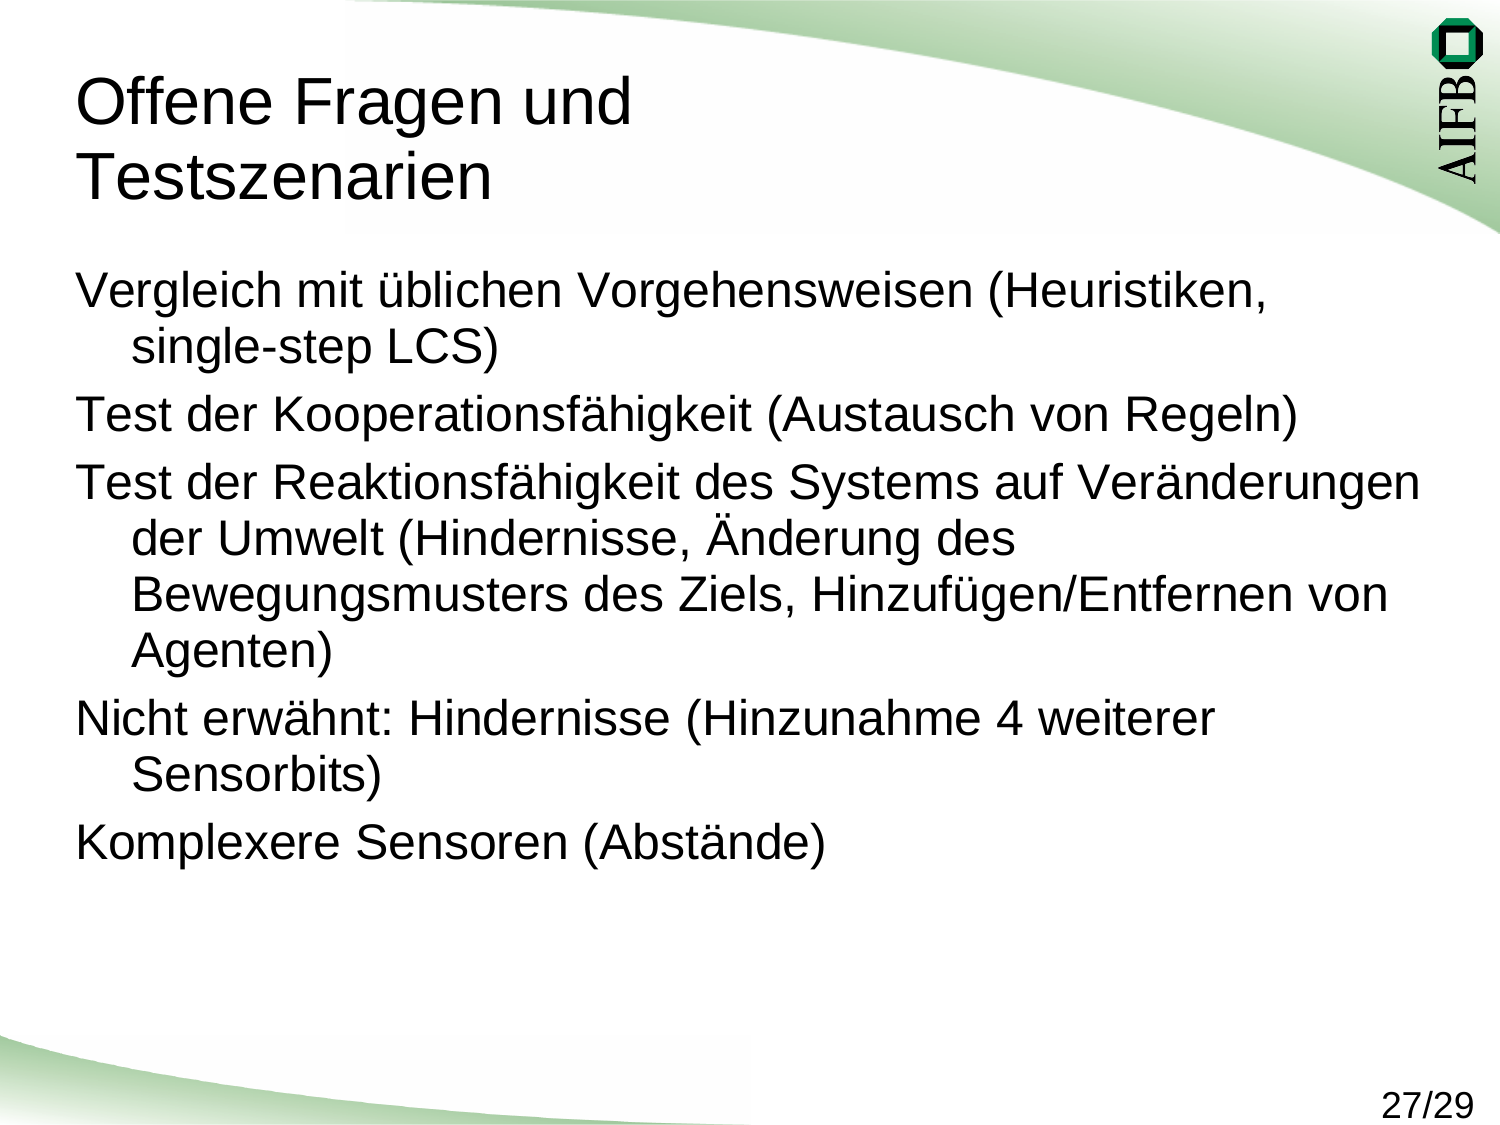

# Offene Fragen und Testszenarien
Vergleich mit üblichen Vorgehensweisen (Heuristiken, single-step LCS)
Test der Kooperationsfähigkeit (Austausch von Regeln)
Test der Reaktionsfähigkeit des Systems auf Veränderungen der Umwelt (Hindernisse, Änderung des Bewegungsmusters des Ziels, Hinzufügen/Entfernen von Agenten)
Nicht erwähnt: Hindernisse (Hinzunahme 4 weiterer Sensorbits)
Komplexere Sensoren (Abstände)
27